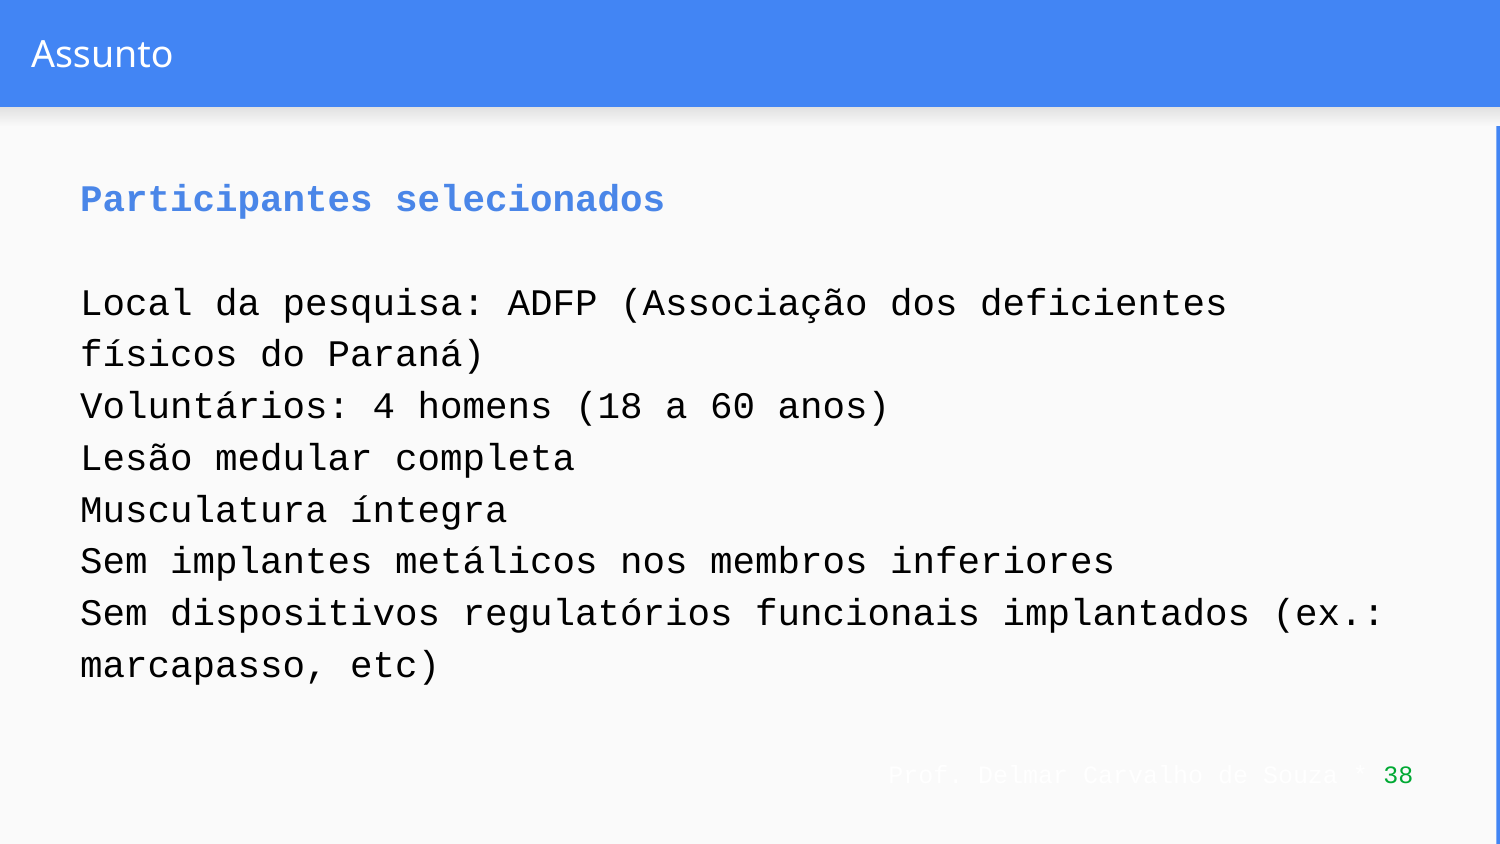

# Assunto
Participantes selecionados
Local da pesquisa: ADFP (Associação dos deficientes físicos do Paraná)
Voluntários: 4 homens (18 a 60 anos)
Lesão medular completa
Musculatura íntegra
Sem implantes metálicos nos membros inferiores
Sem dispositivos regulatórios funcionais implantados (ex.: marcapasso, etc)